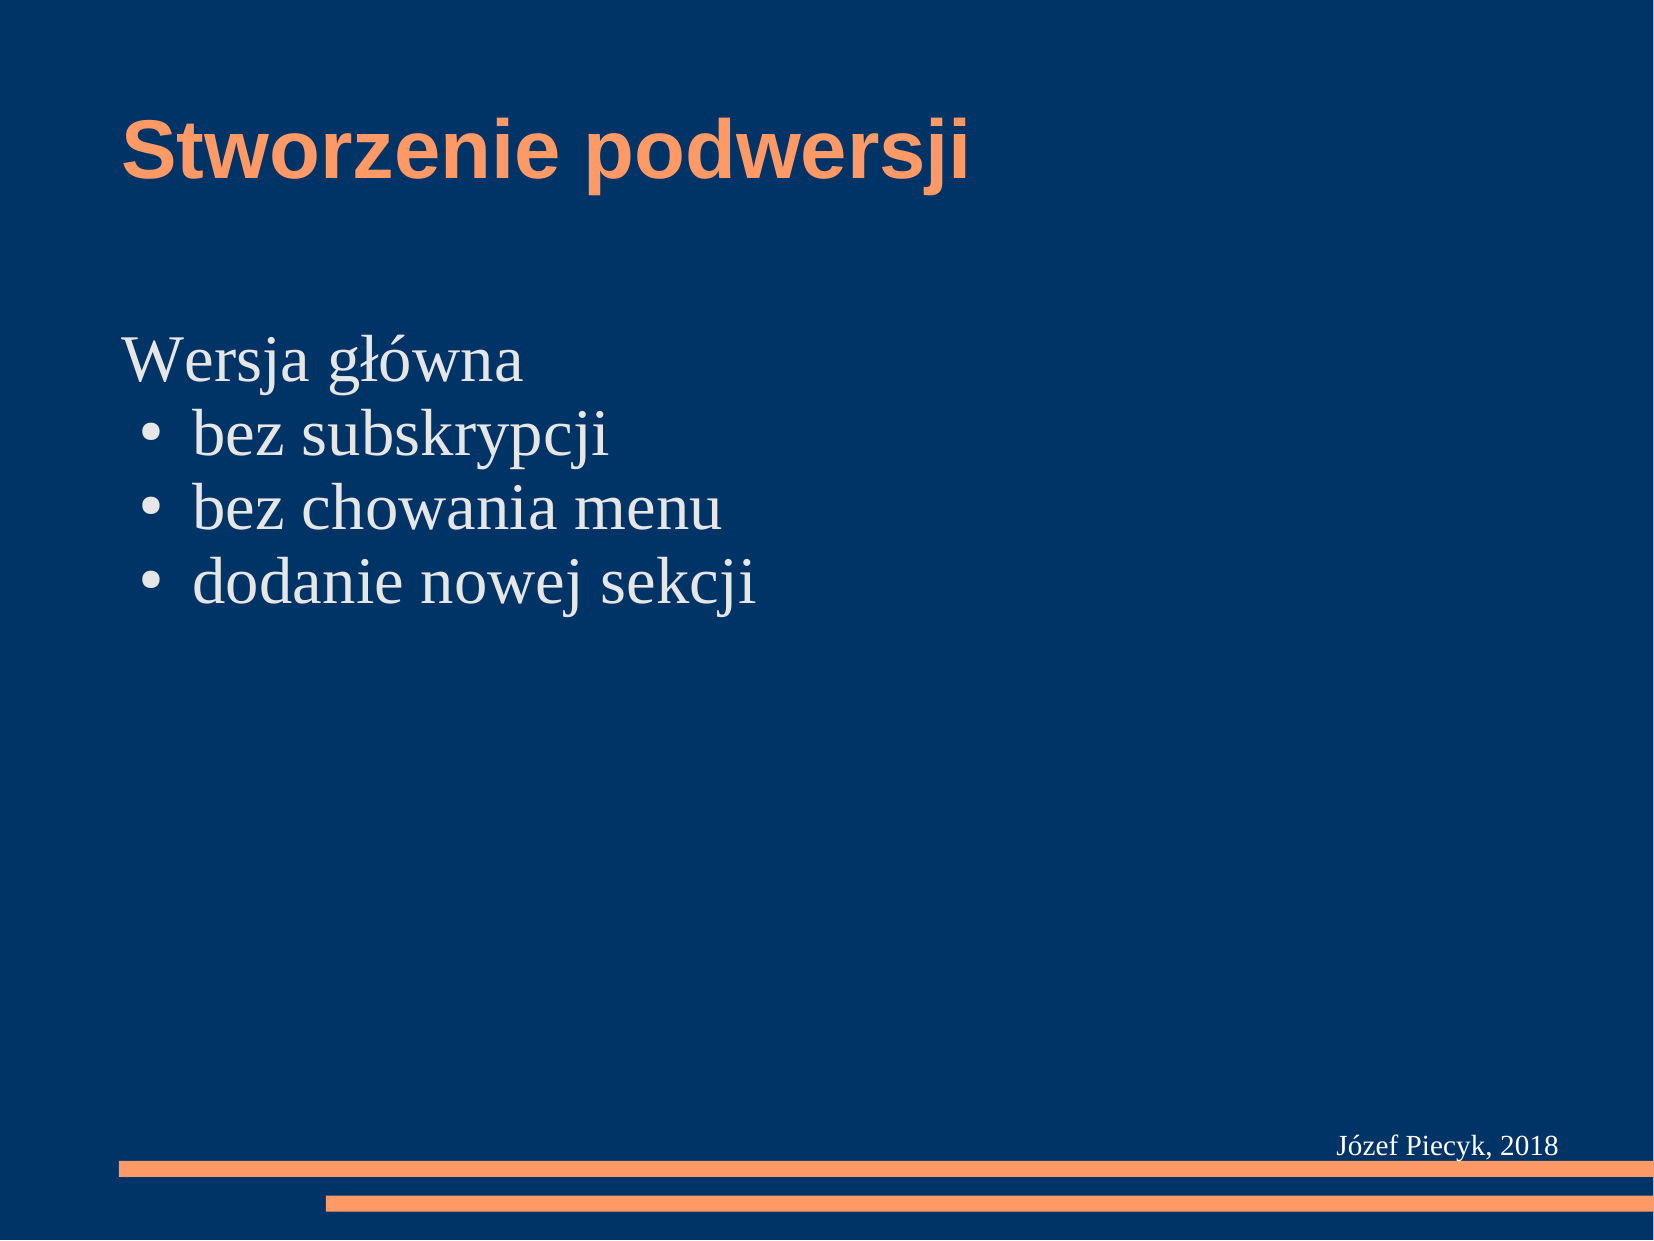

# Stworzenie podwersji
Wersja główna
bez subskrypcji
bez chowania menu
dodanie nowej sekcji